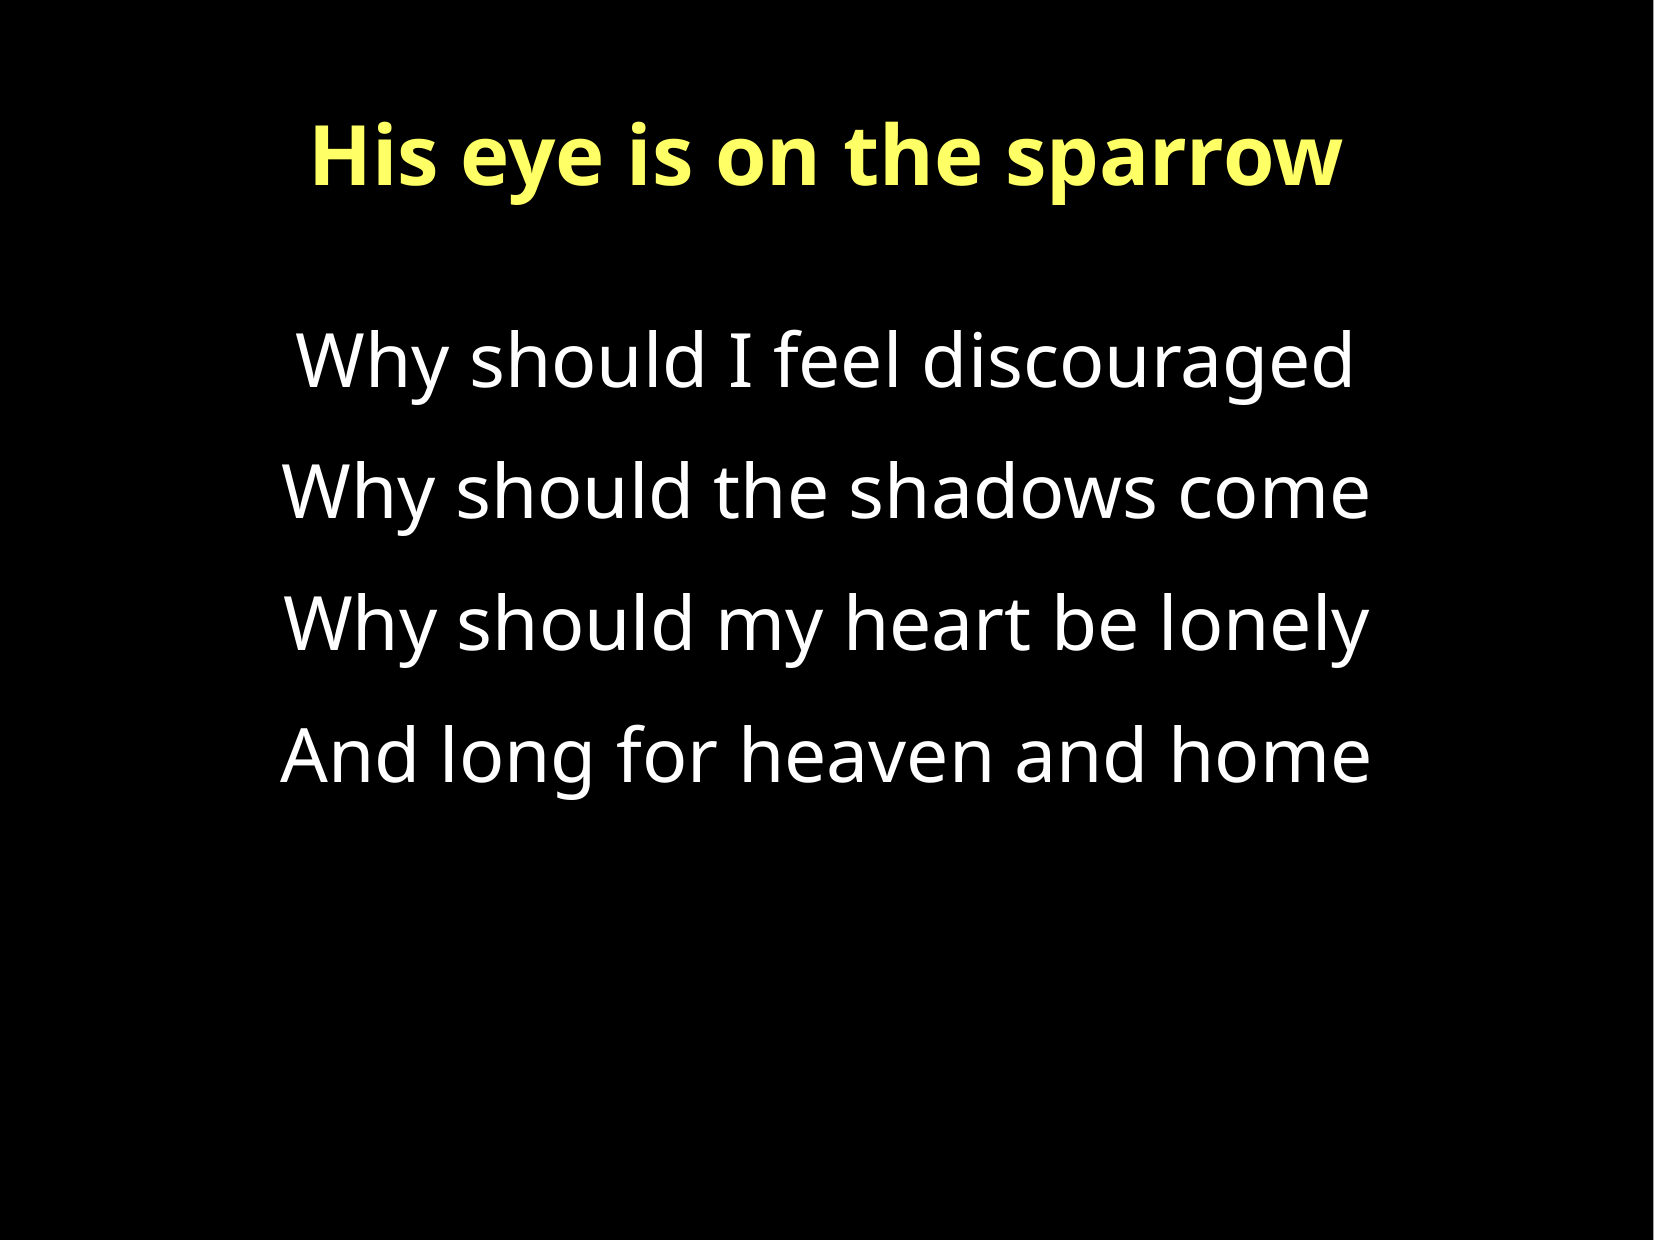

# His eye is on the sparrow
Why should I feel discouraged
Why should the shadows come
Why should my heart be lonely
And long for heaven and home